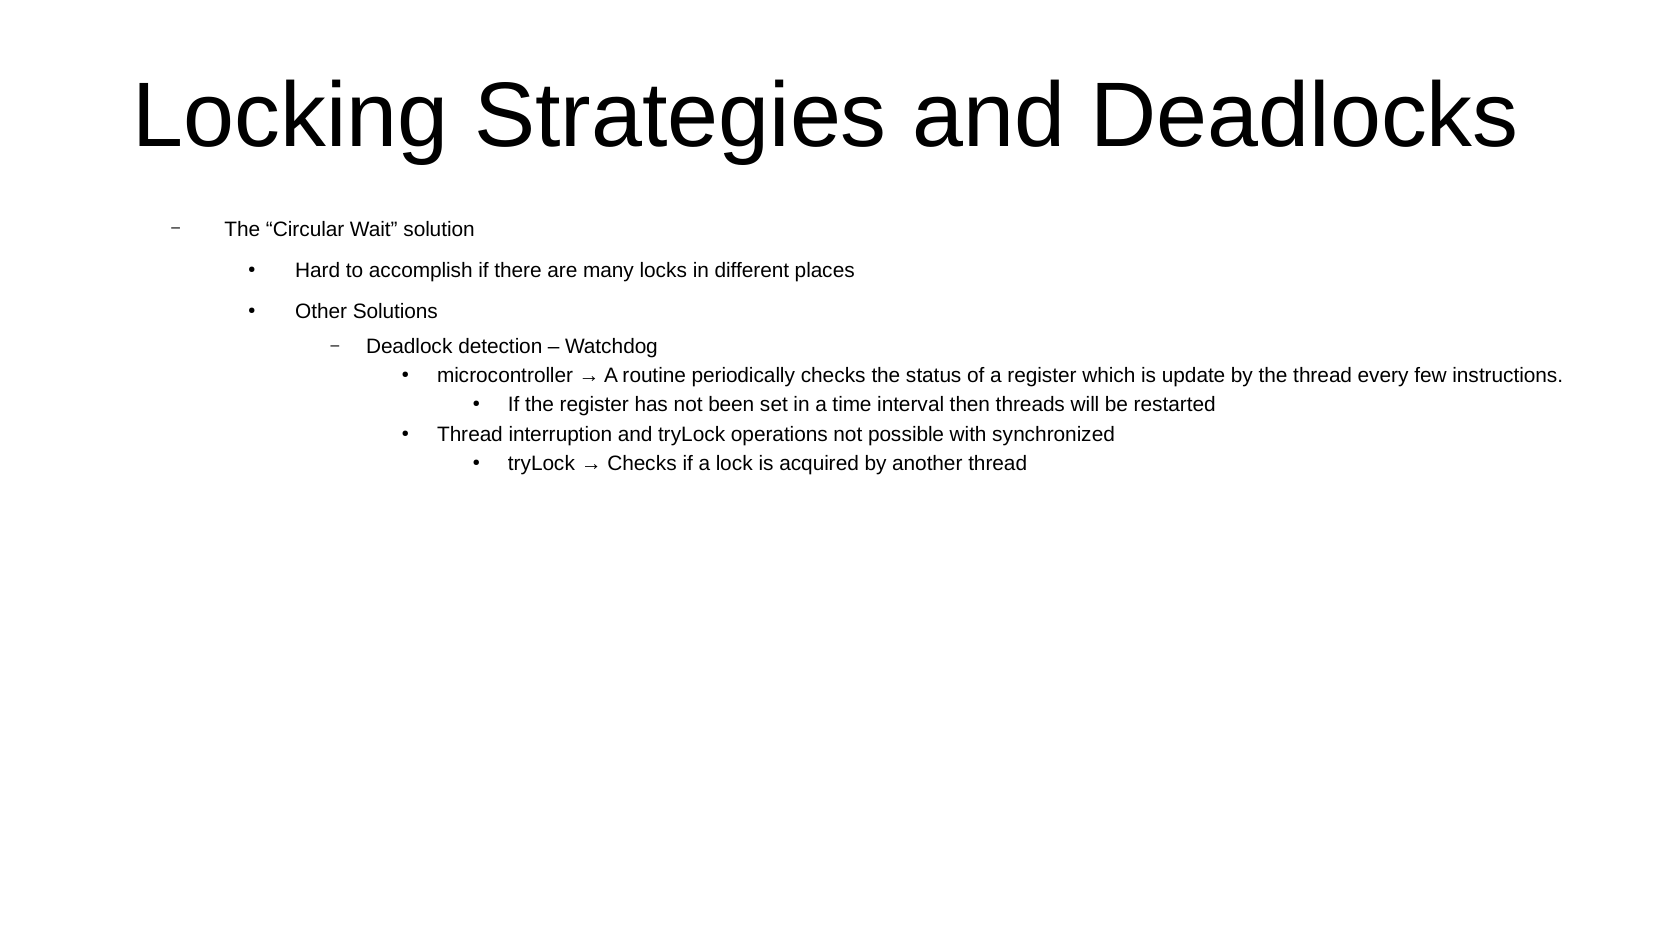

# Locking Strategies and Deadlocks
The “Circular Wait” solution
Hard to accomplish if there are many locks in different places
Other Solutions
Deadlock detection – Watchdog
microcontroller → A routine periodically checks the status of a register which is update by the thread every few instructions.
If the register has not been set in a time interval then threads will be restarted
Thread interruption and tryLock operations not possible with synchronized
tryLock → Checks if a lock is acquired by another thread